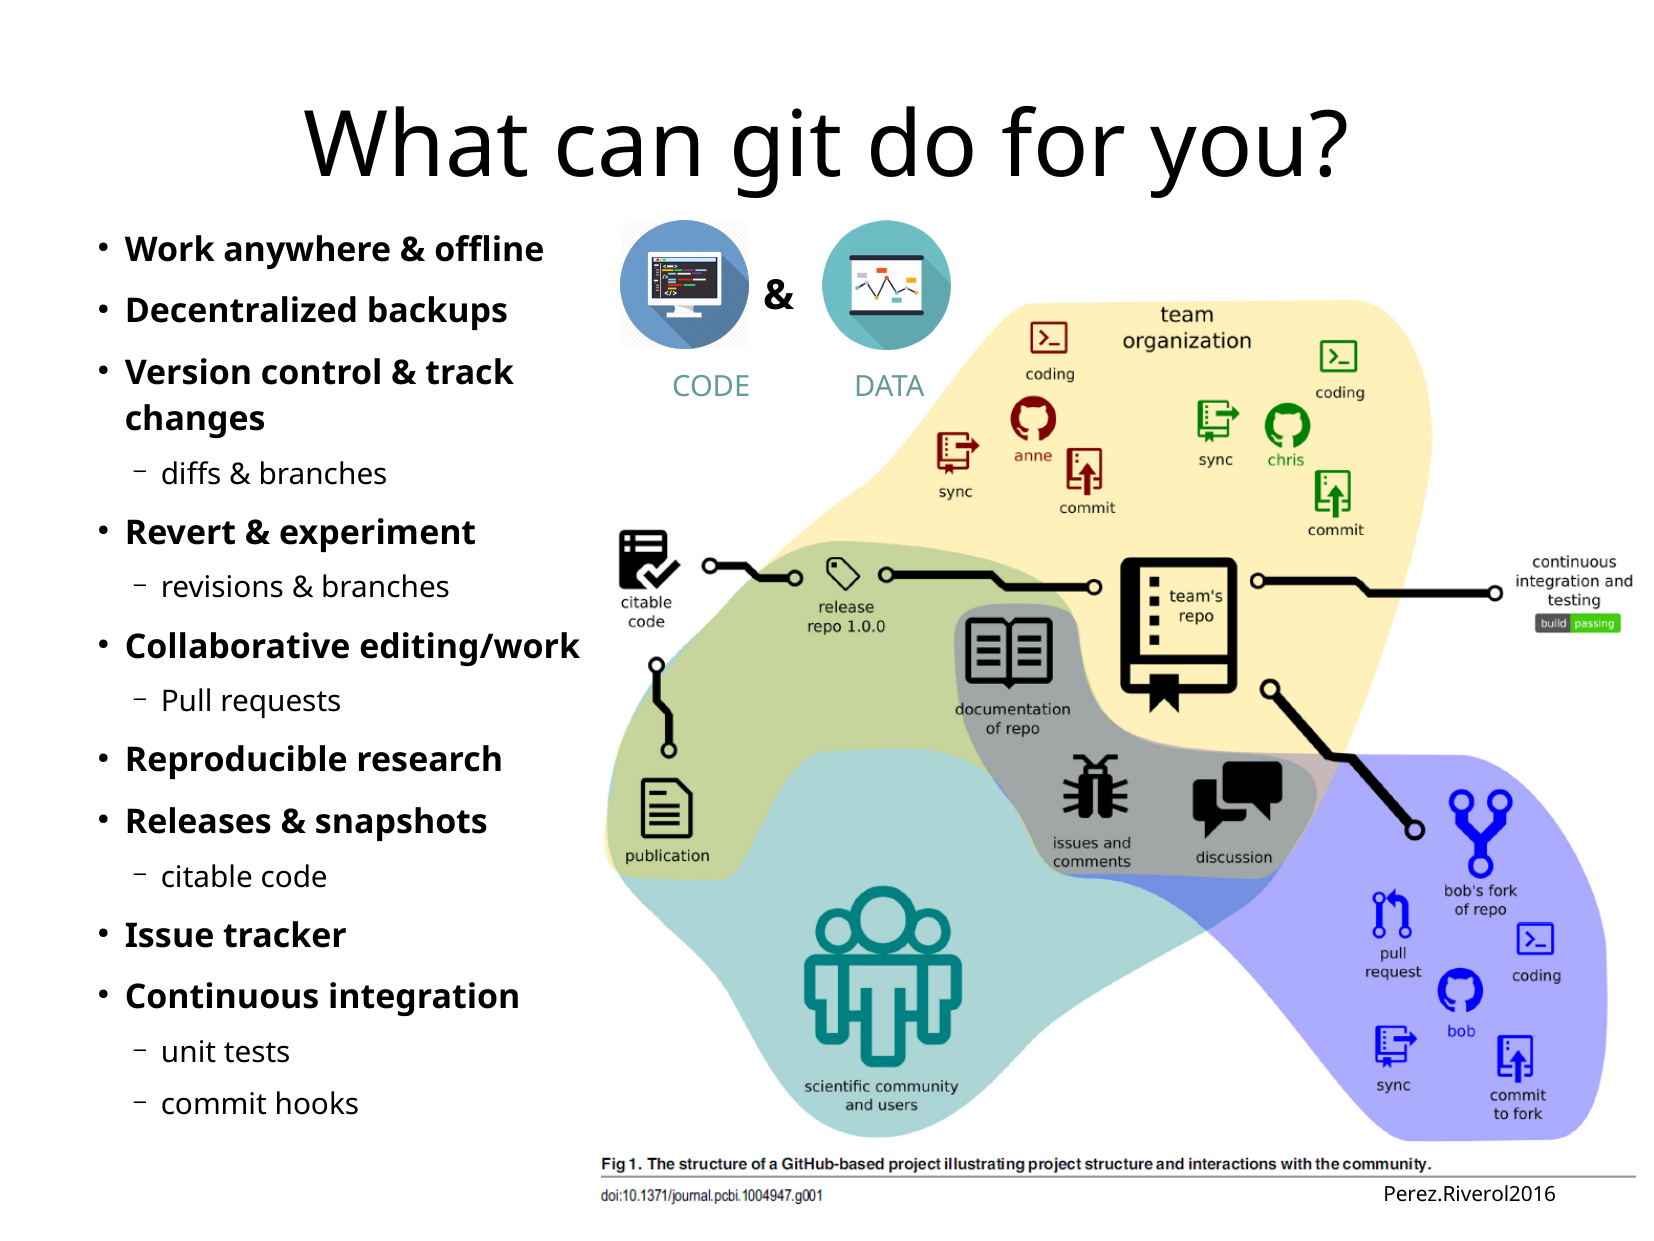

# What can git do for you?
Work anywhere & offline
Decentralized backups
Version control & track changes
diffs & branches
Revert & experiment
revisions & branches
Collaborative editing/work
Pull requests
Reproducible research
Releases & snapshots
citable code
Issue tracker
Continuous integration
unit tests
commit hooks
&
CODE
DATA
Perez.Riverol2016